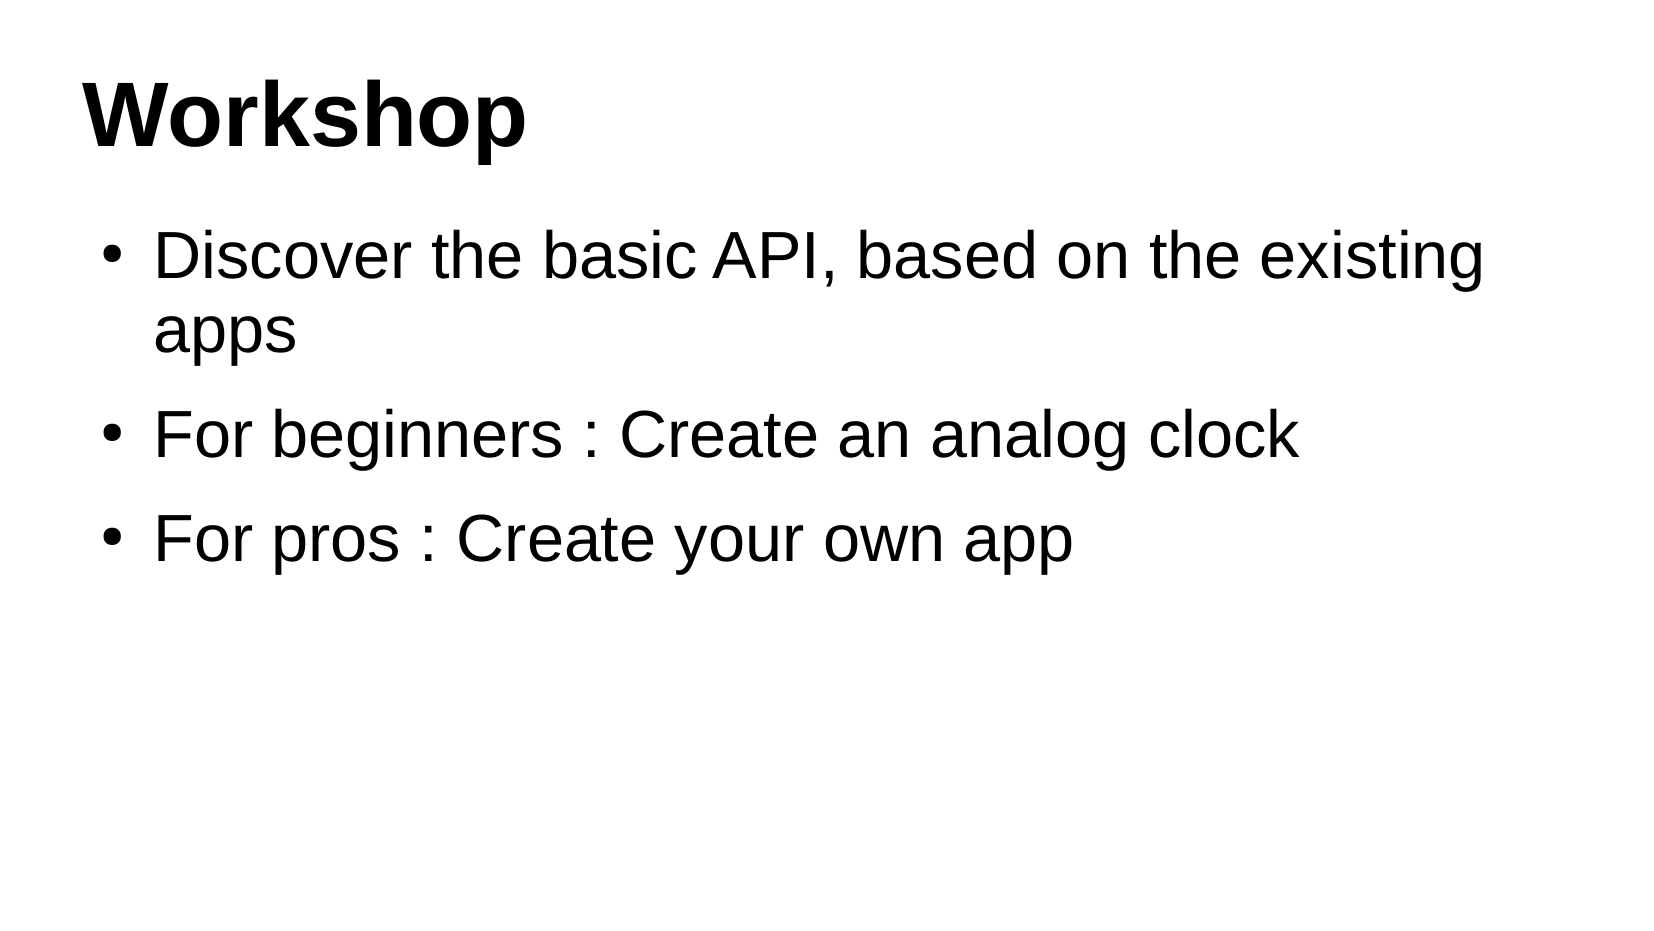

# Workshop
Discover the basic API, based on the existing apps
For beginners : Create an analog clock
For pros : Create your own app